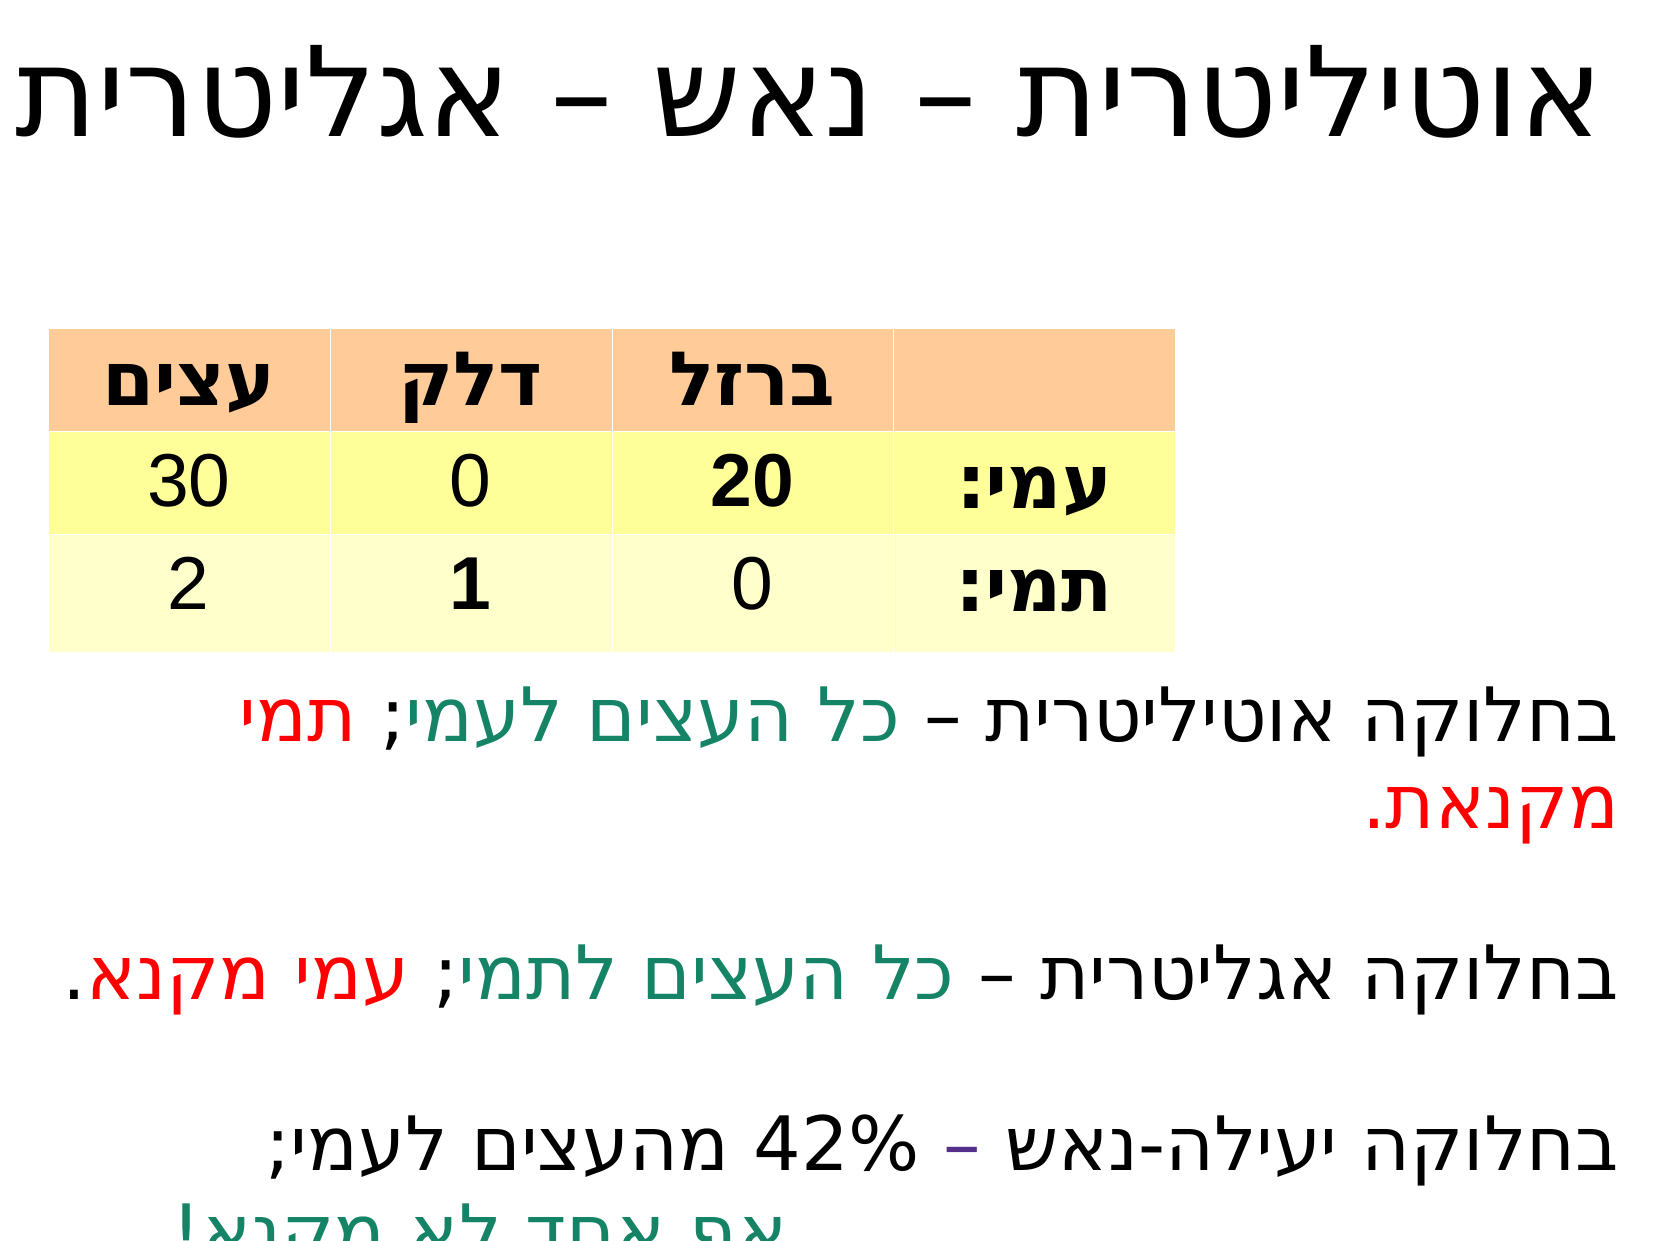

# אוטיליטרית – נאש – אגליטרית
| עצים | דלק | ברזל | |
| --- | --- | --- | --- |
| 30 | 0 | 20 | עמי: |
| 2 | 1 | 0 | תמי: |
בחלוקה אוטיליטרית – כל העצים לעמי; תמי מקנאת.
בחלוקה אגליטרית – כל העצים לתמי; עמי מקנא.
בחלוקה יעילה-נאש – 42% מהעצים לעמי;
 אף אחד לא מקנא!